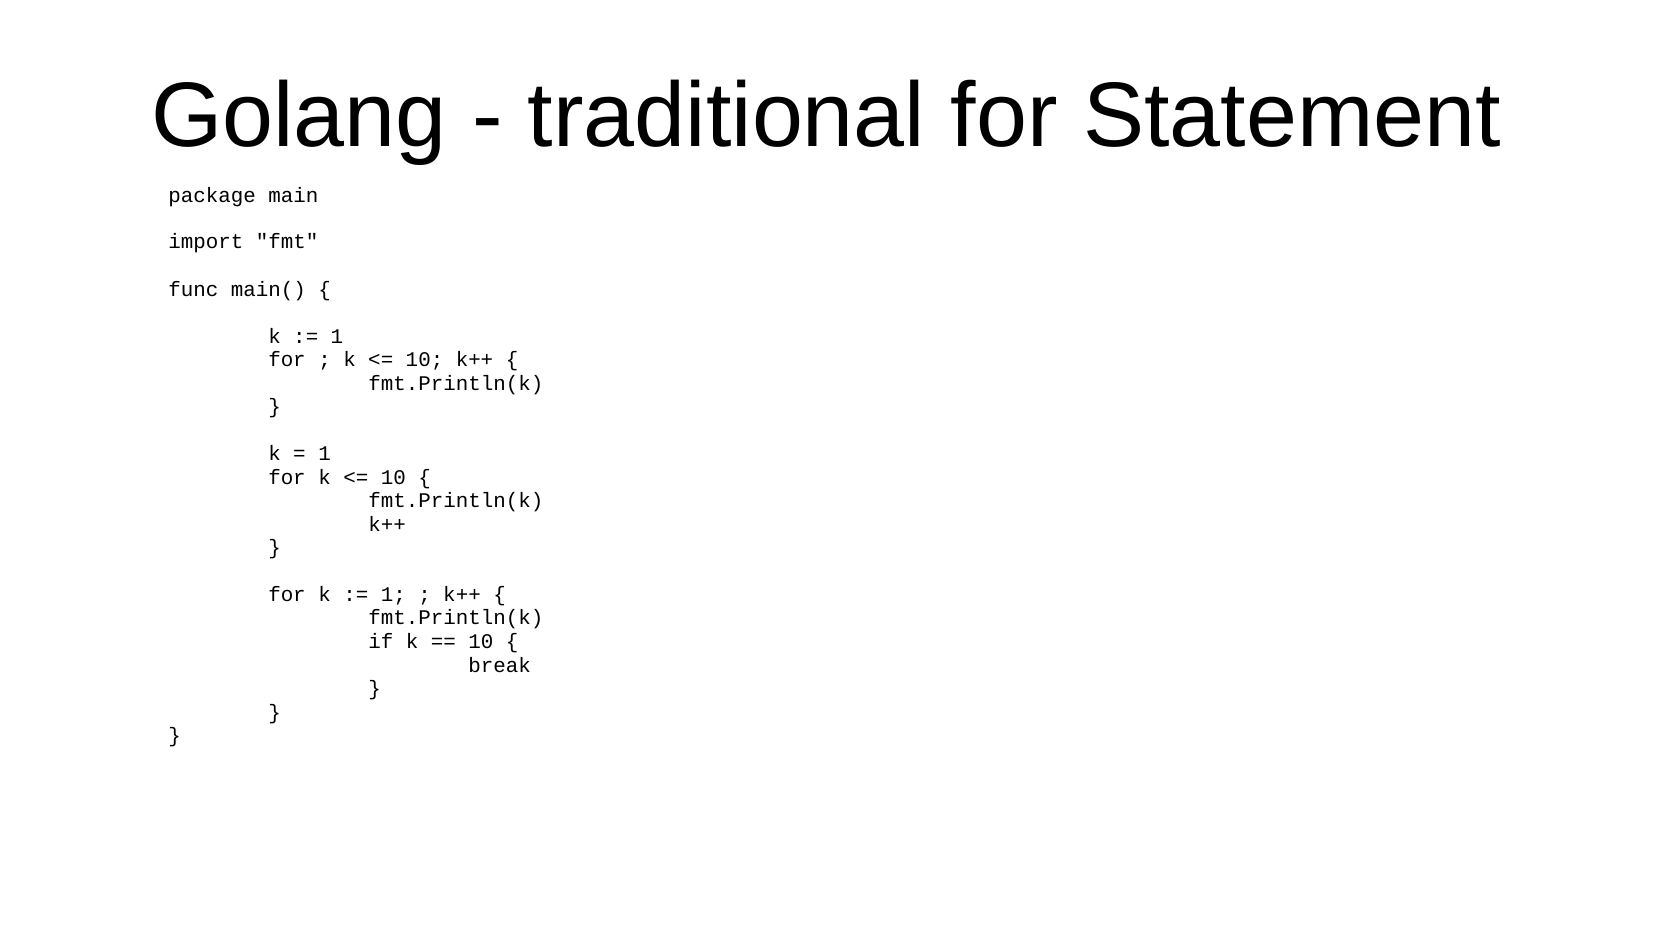

# Golang - traditional for Statement
package main
import "fmt"
func main() {
 k := 1
 for ; k <= 10; k++ {
 fmt.Println(k)
 }
 k = 1
 for k <= 10 {
 fmt.Println(k)
 k++
 }
 for k := 1; ; k++ {
 fmt.Println(k)
 if k == 10 {
 break
 }
 }
}